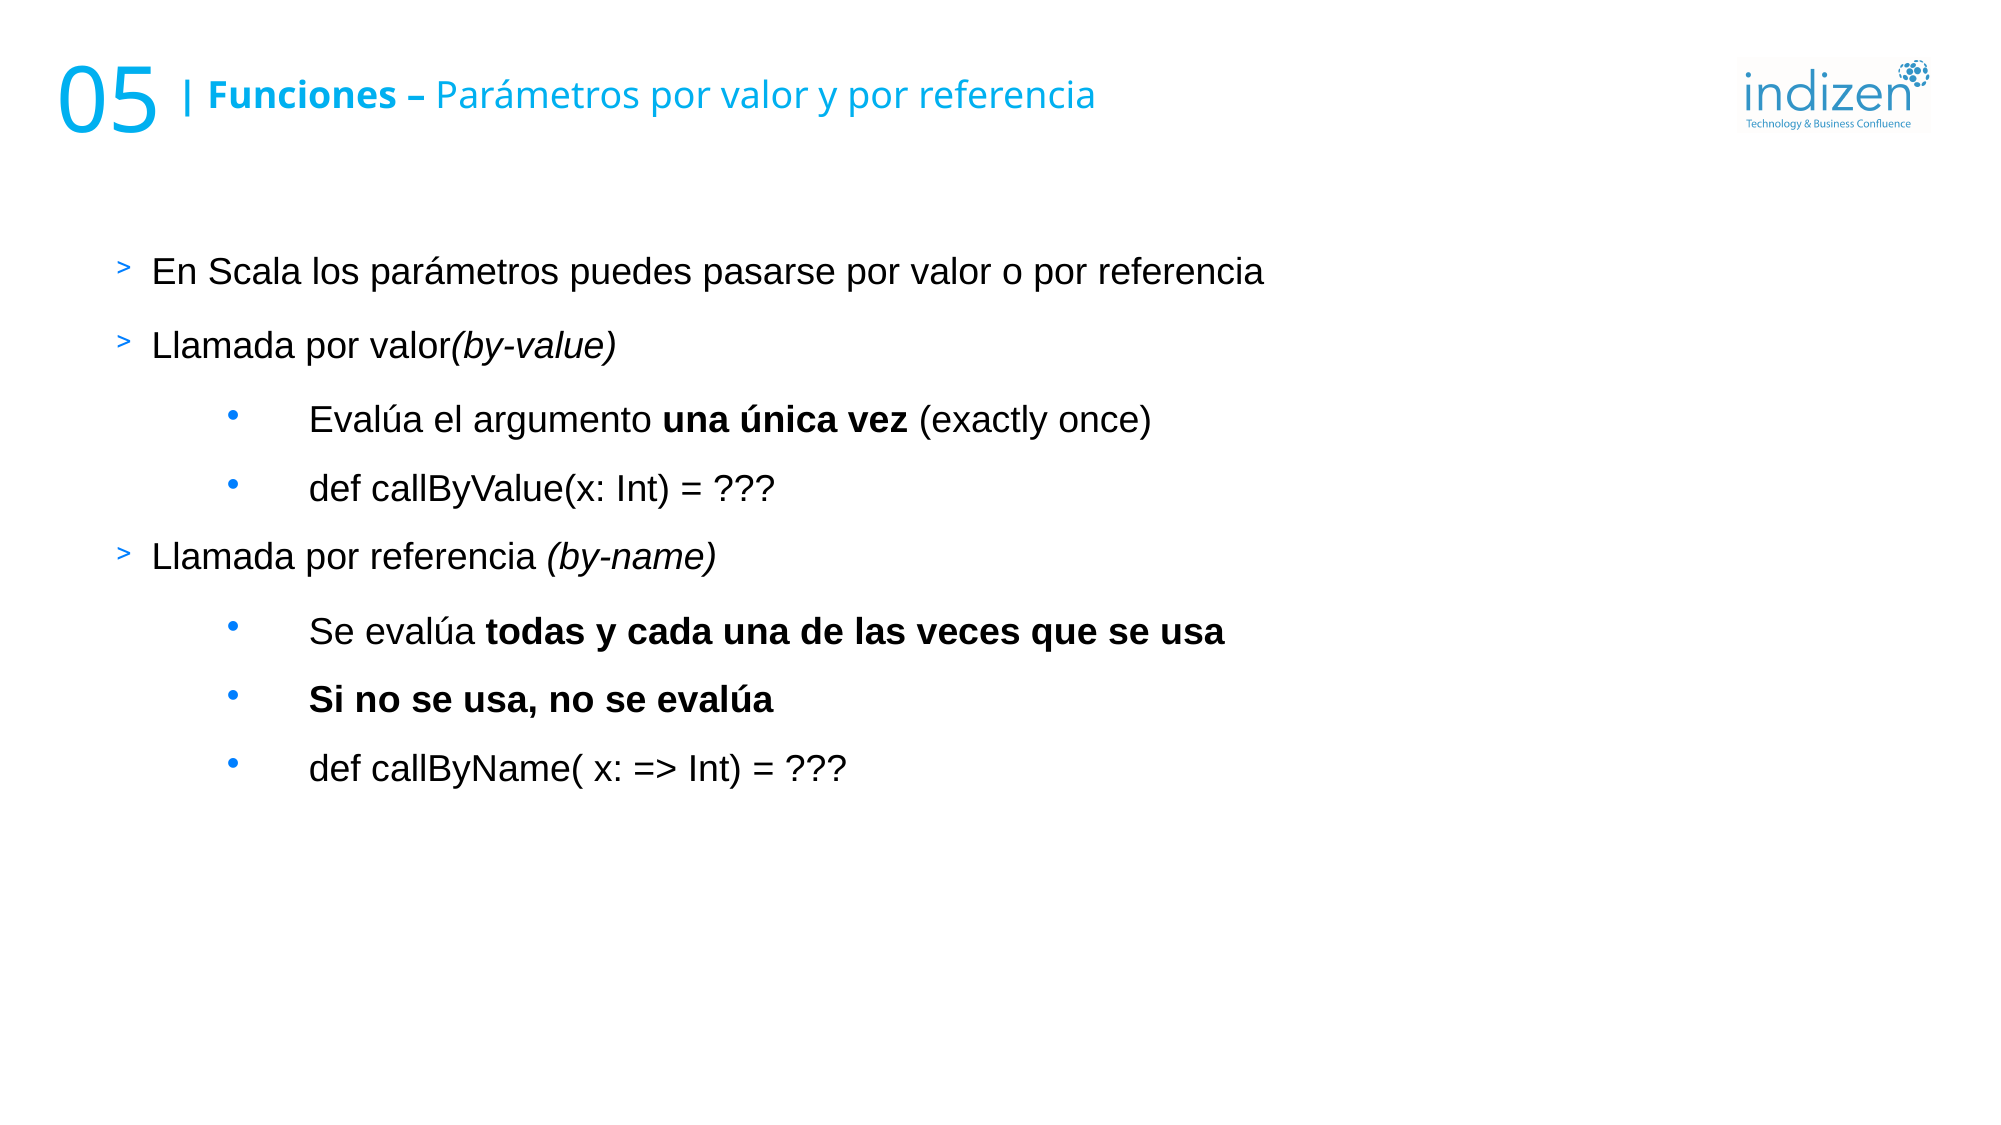

05
| Funciones – Parámetros por valor y por referencia
En Scala los parámetros puedes pasarse por valor o por referencia
Llamada por valor(by-value)
Evalúa el argumento una única vez (exactly once)
def callByValue(x: Int) = ???
Llamada por referencia (by-name)
Se evalúa todas y cada una de las veces que se usa
Si no se usa, no se evalúa
def callByName( x: => Int) = ???